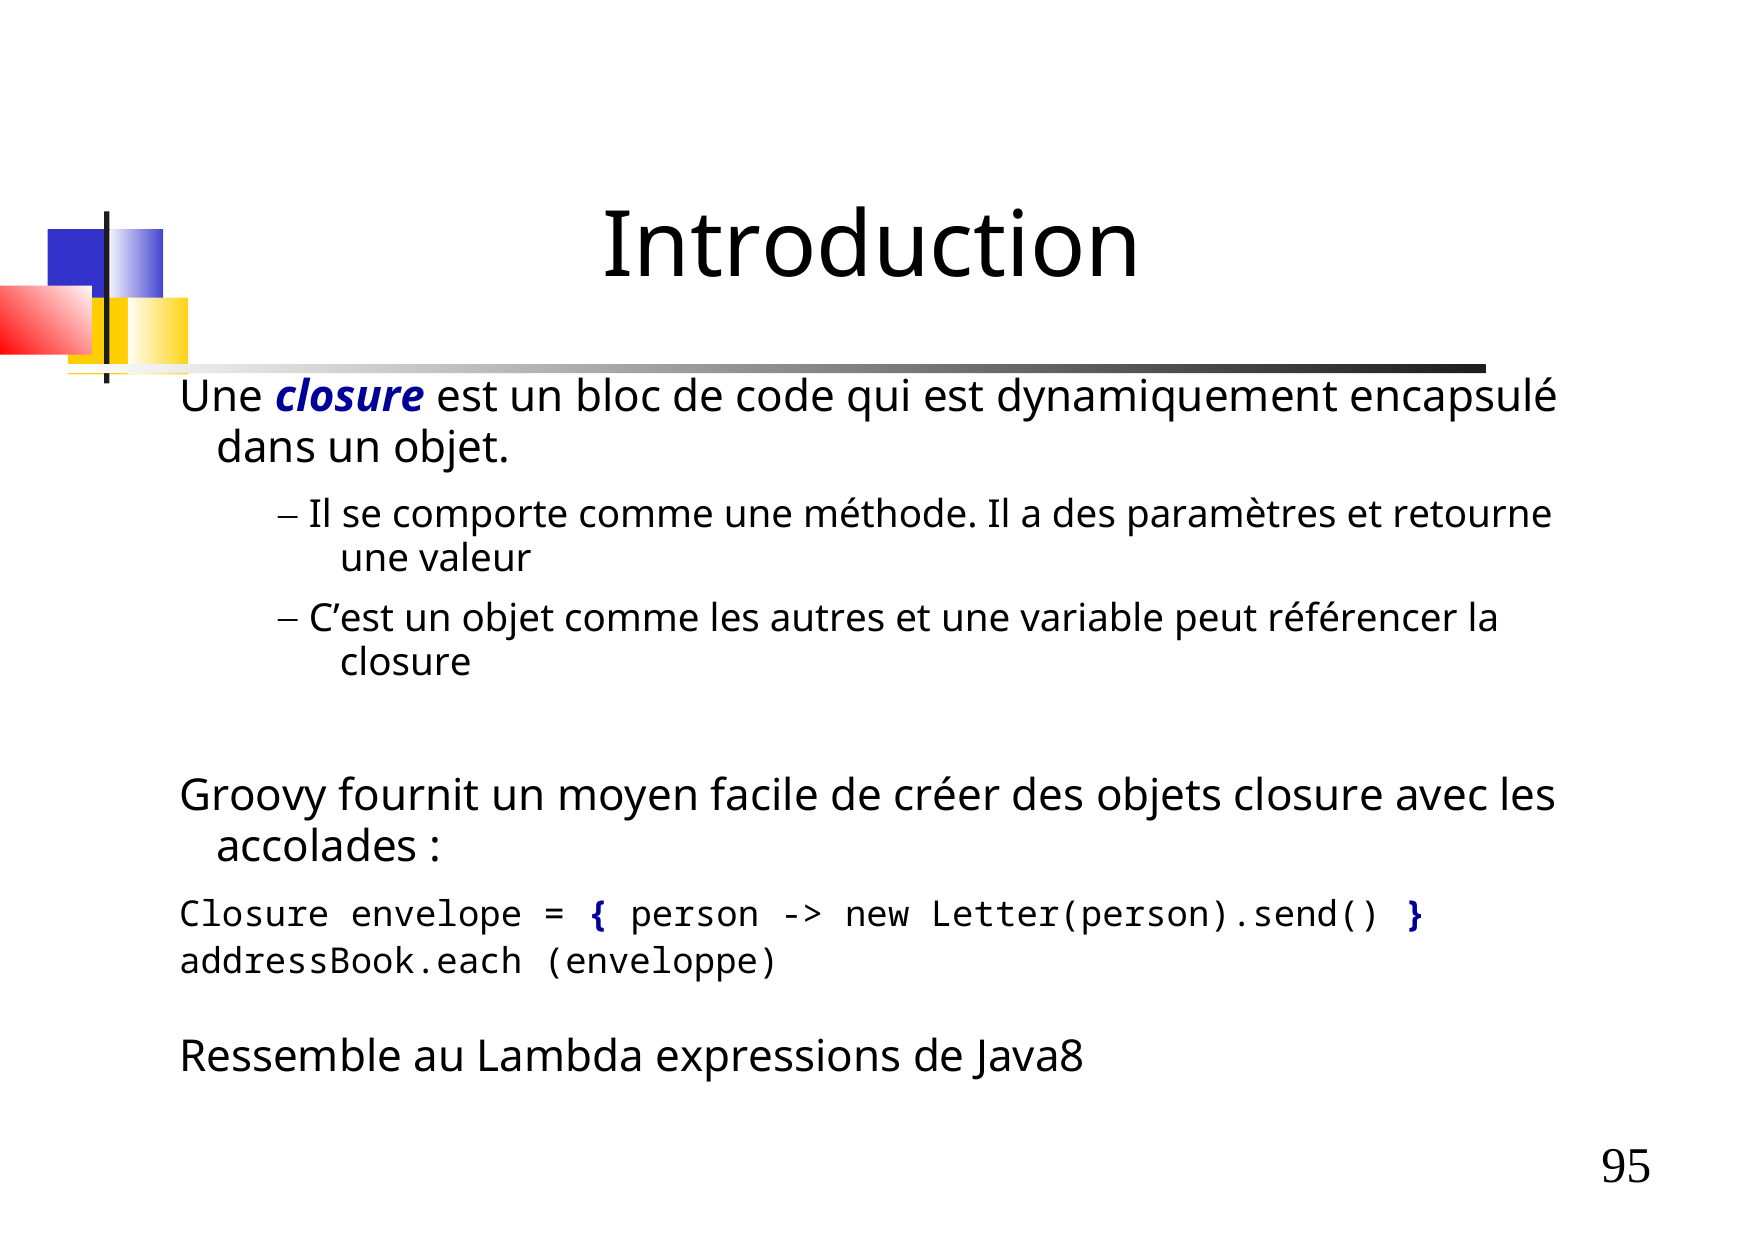

# Introduction
Une closure est un bloc de code qui est dynamiquement encapsulé dans un objet.
Il se comporte comme une méthode. Il a des paramètres et retourne une valeur
C’est un objet comme les autres et une variable peut référencer la closure
Groovy fournit un moyen facile de créer des objets closure avec les accolades :
Closure envelope = { person -> new Letter(person).send() }
addressBook.each (enveloppe)
Ressemble au Lambda expressions de Java8